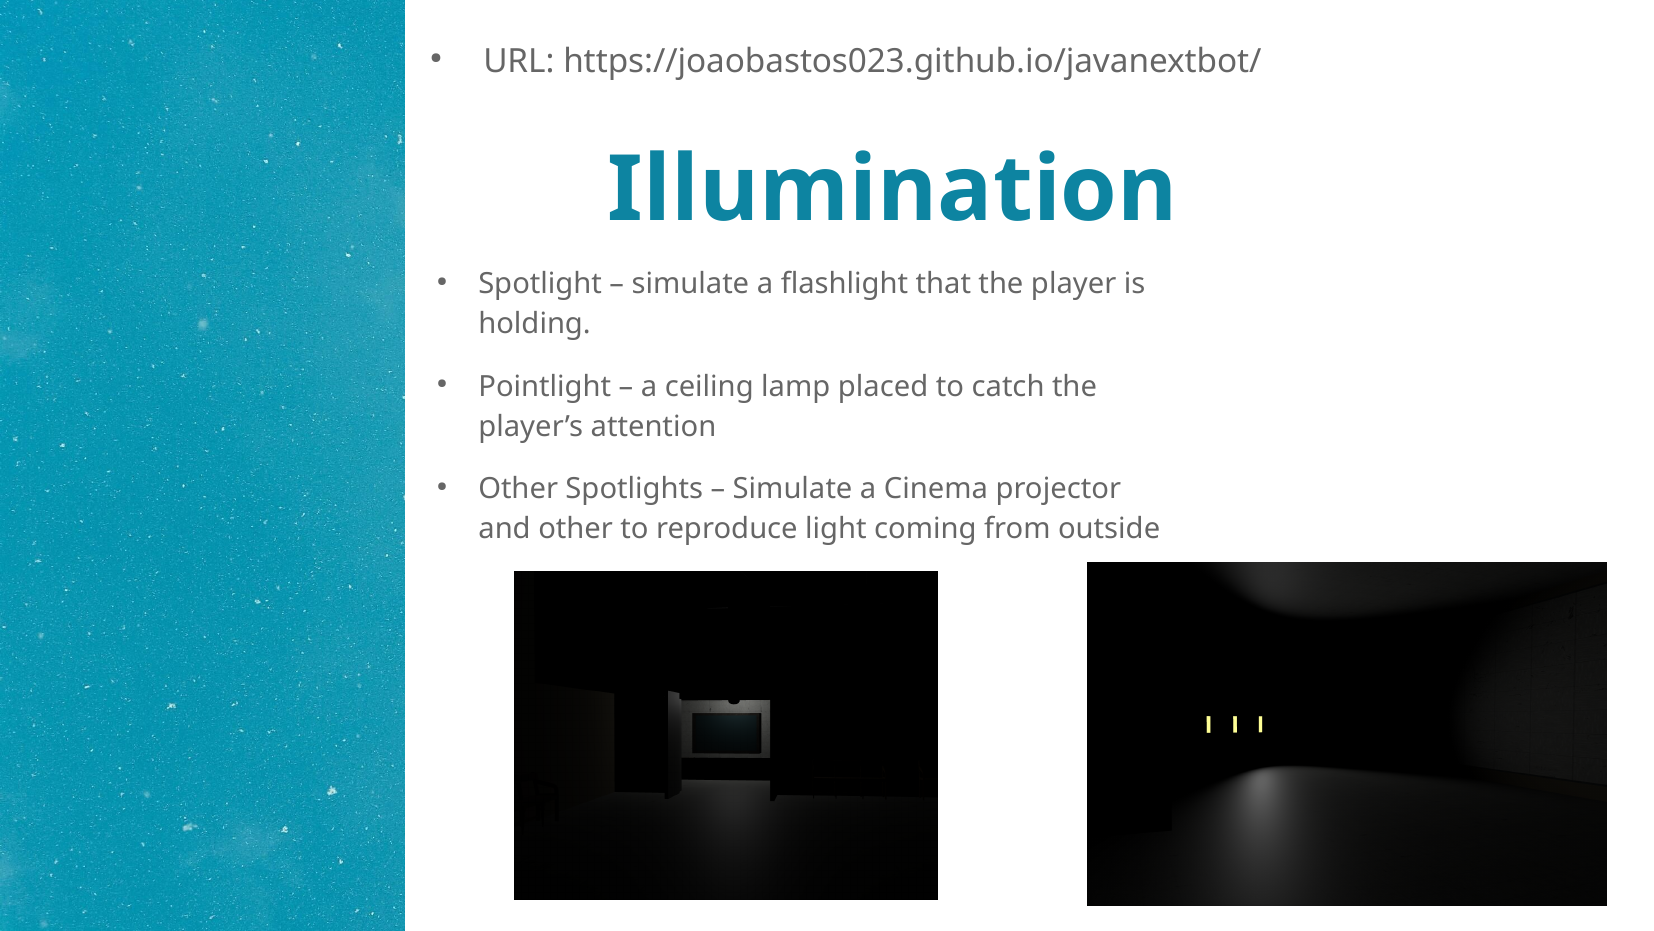

URL: https://joaobastos023.github.io/javanextbot/
# Illumination
Spotlight – simulate a flashlight that the player is holding.
Pointlight – a ceiling lamp placed to catch the player’s attention
Other Spotlights – Simulate a Cinema projector and other to reproduce light coming from outside